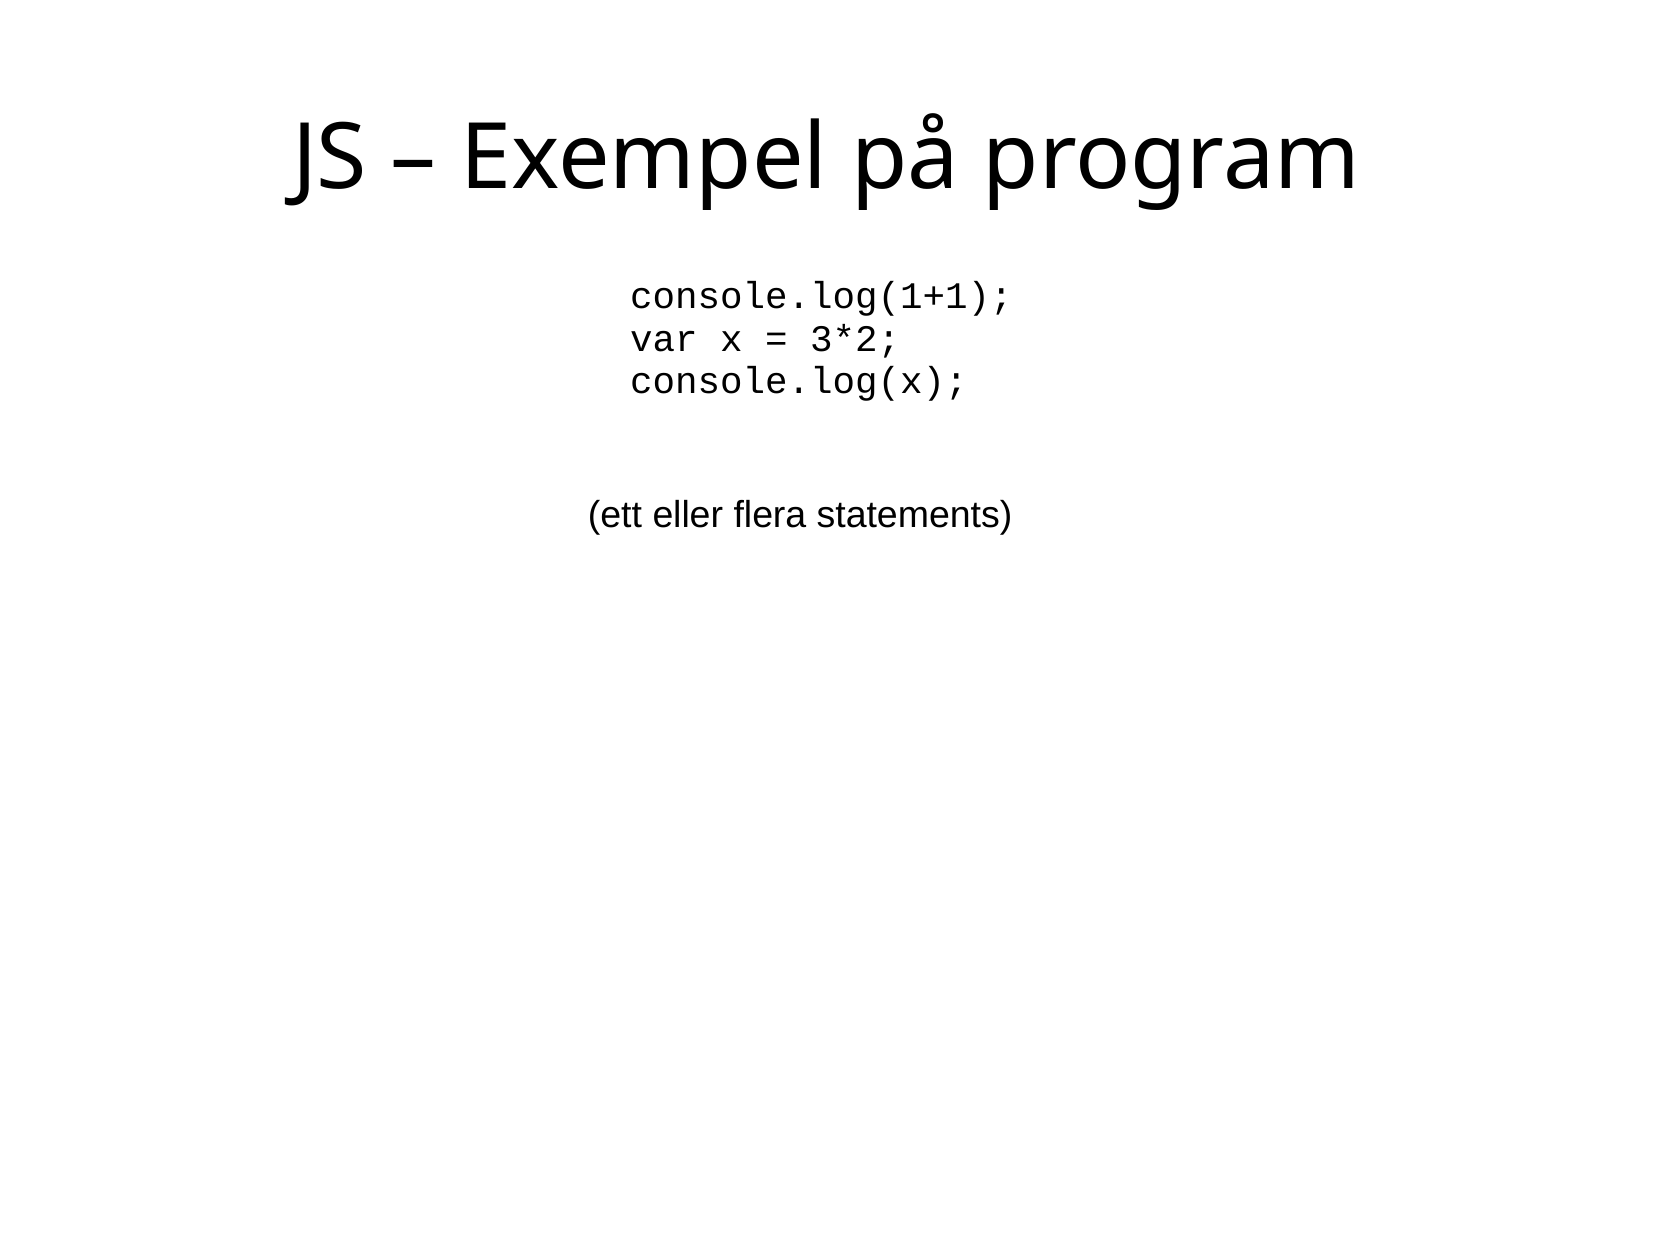

# JS – Exempel på program
console.log(1+1);
var x = 3*2;
console.log(x);
(ett eller flera statements)